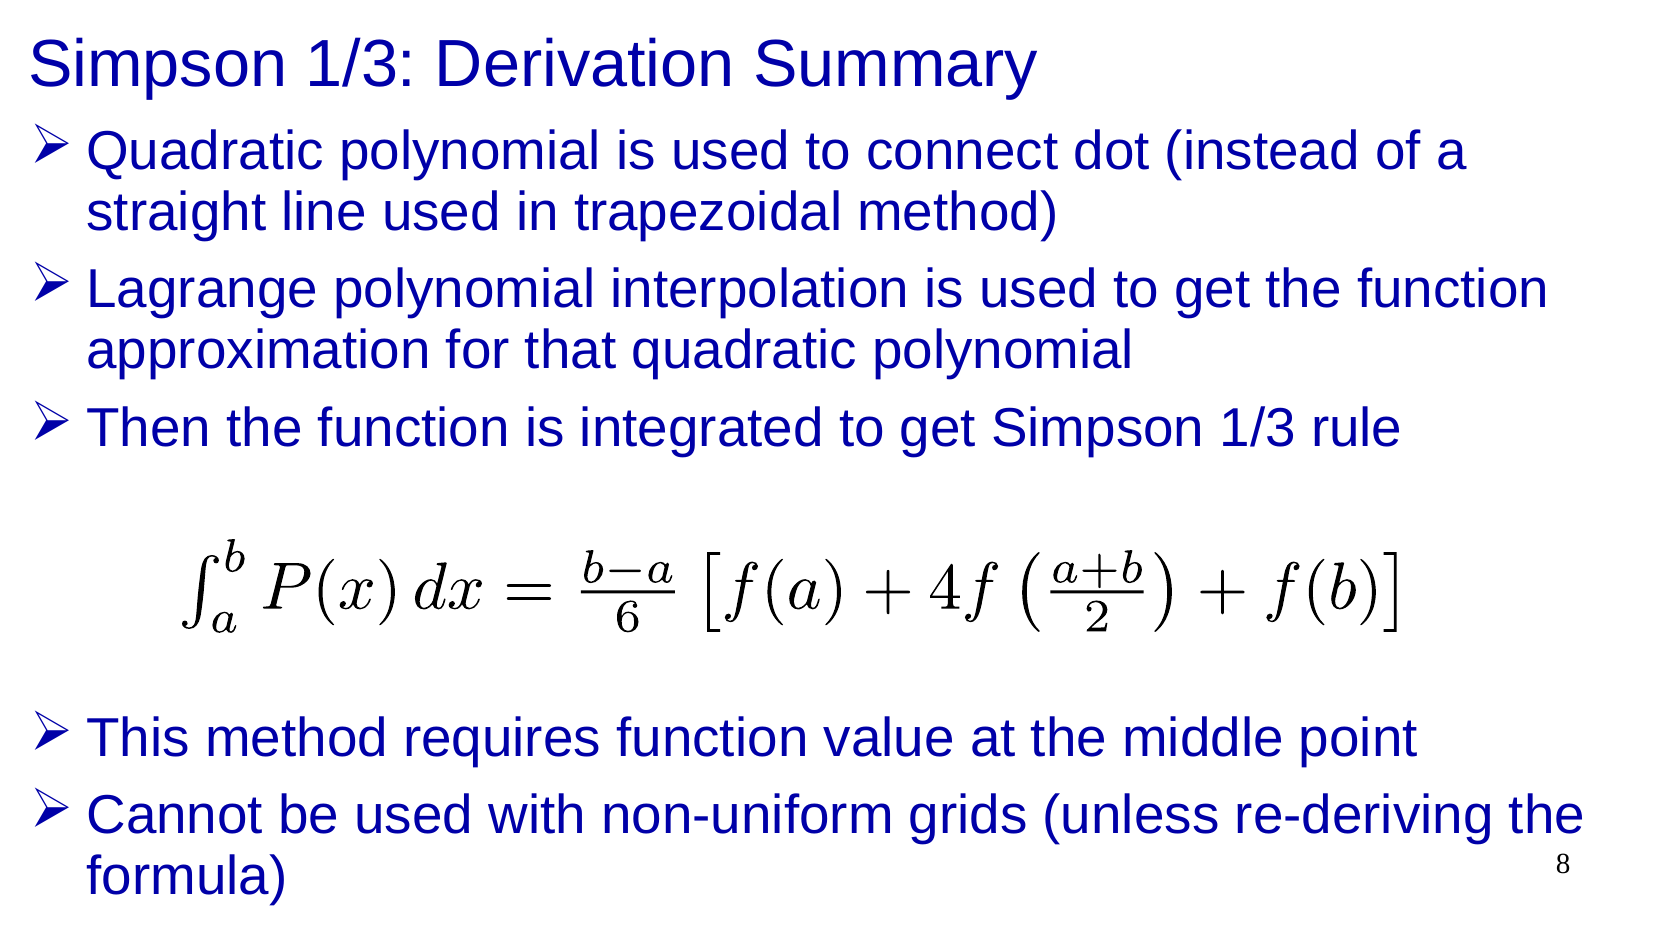

# Simpson 1/3: Derivation Summary
Quadratic polynomial is used to connect dot (instead of a straight line used in trapezoidal method)
Lagrange polynomial interpolation is used to get the function approximation for that quadratic polynomial
Then the function is integrated to get Simpson 1/3 rule
This method requires function value at the middle point
Cannot be used with non-uniform grids (unless re-deriving the formula)
8